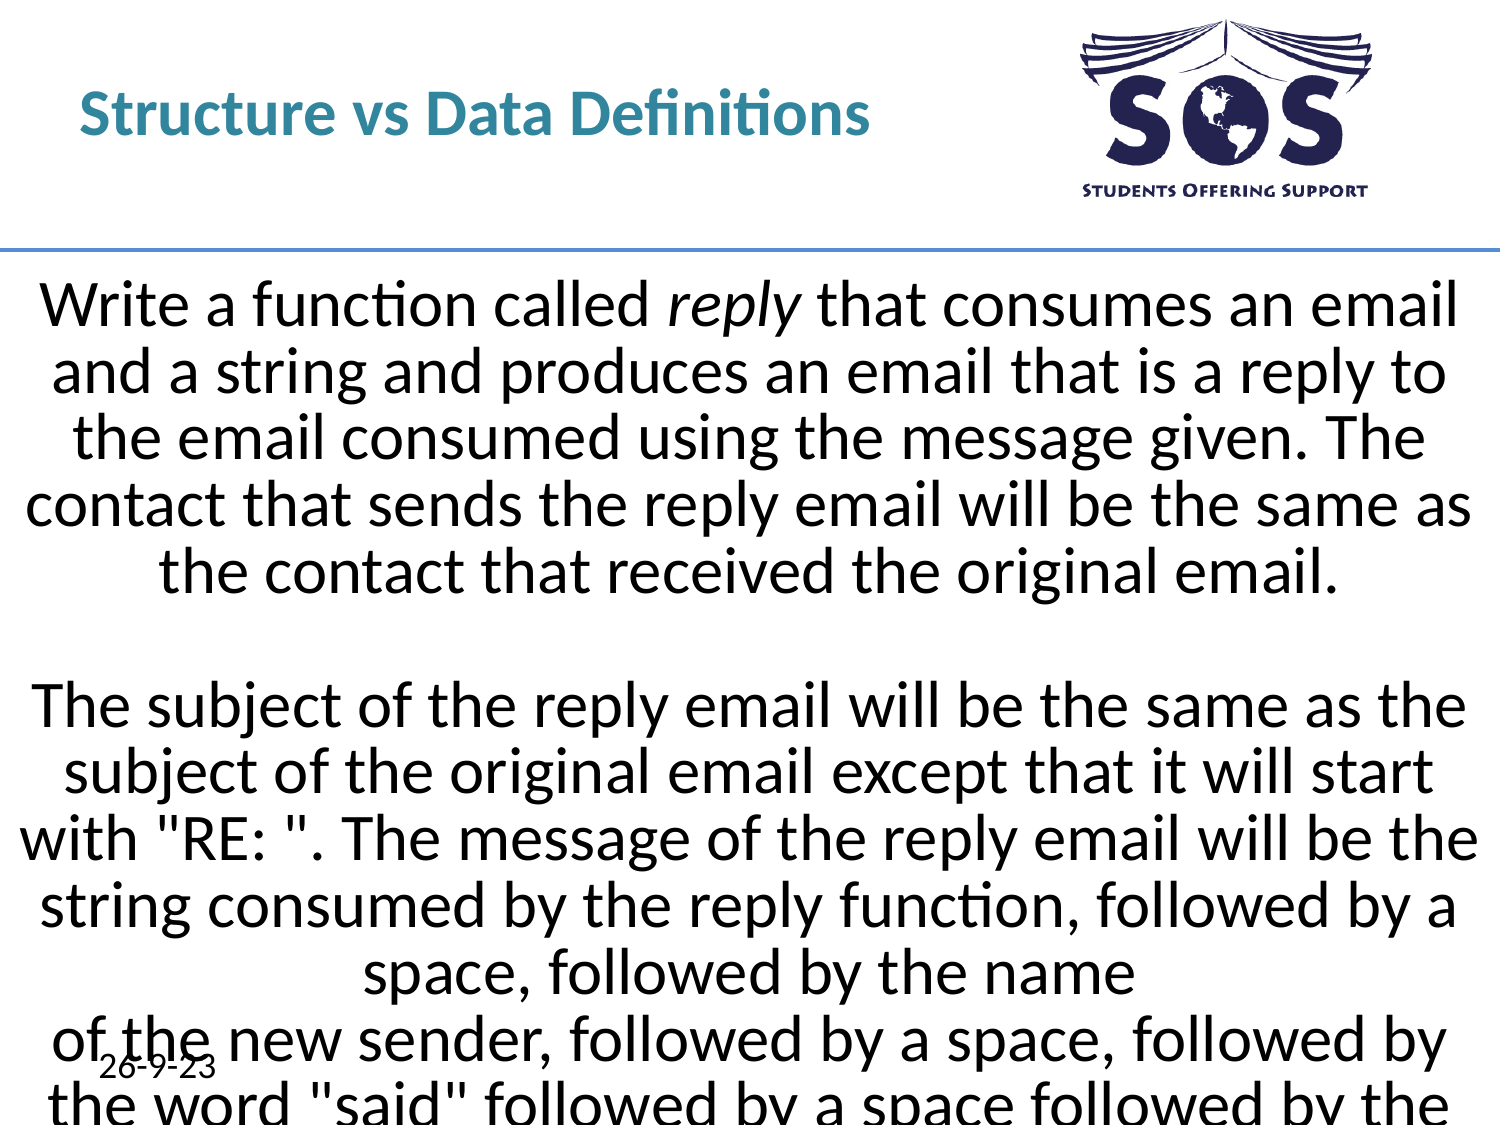

# Matrix Inverse
Structure vs Data Definitions
Write a function called reply that consumes an email and a string and produces an email that is a reply to the email consumed using the message given. The contact that sends the reply email will be the same as the contact that received the original email.
The subject of the reply email will be the same as the subject of the original email except that it will start with "RE: ". The message of the reply email will be the string consumed by the reply function, followed by a space, followed by the name
of the new sender, followed by a space, followed by the word "said" followed by a space followed by the original message.